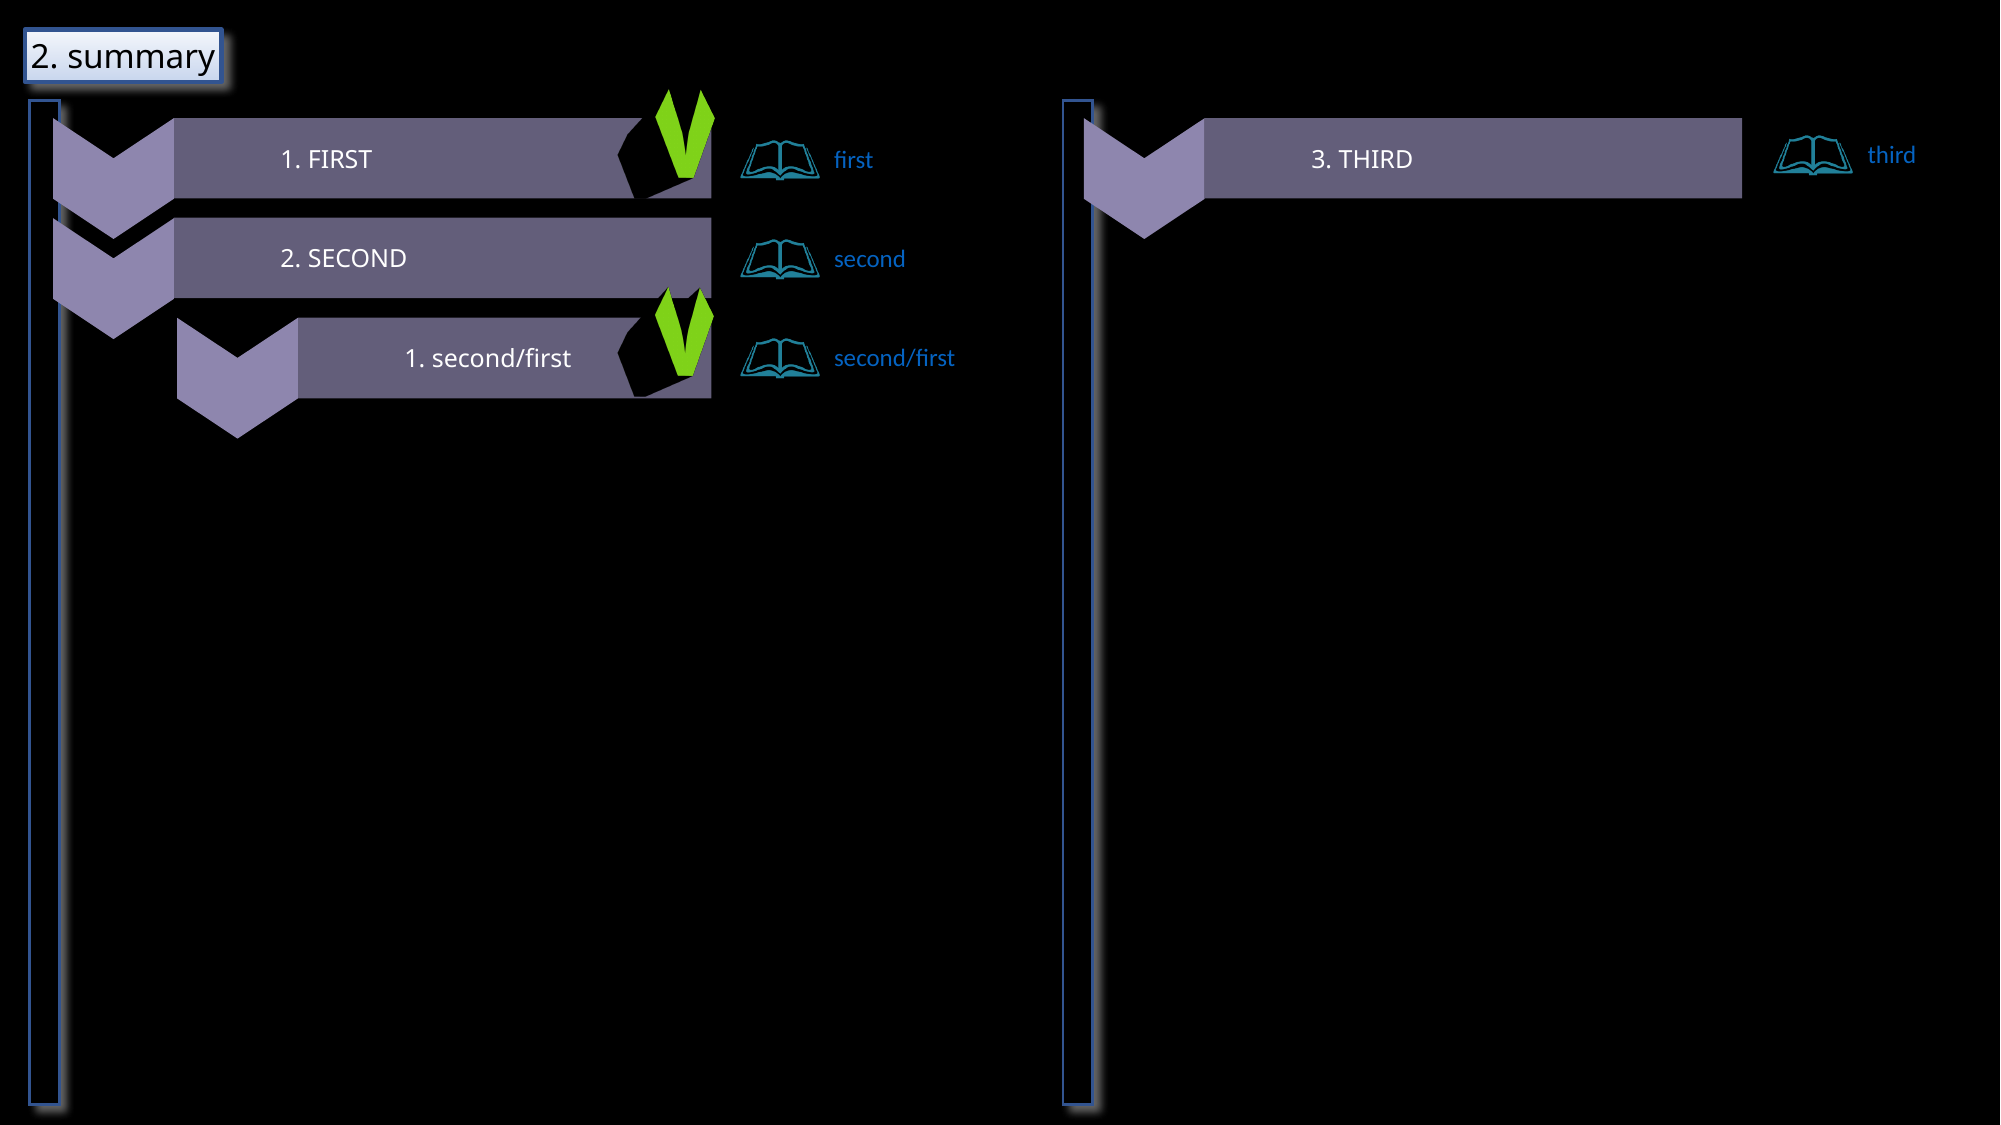

# 2. summary
V
1. FIRST
3. THIRD
third
first
2. SECOND
second
V
1. second/first
second/first